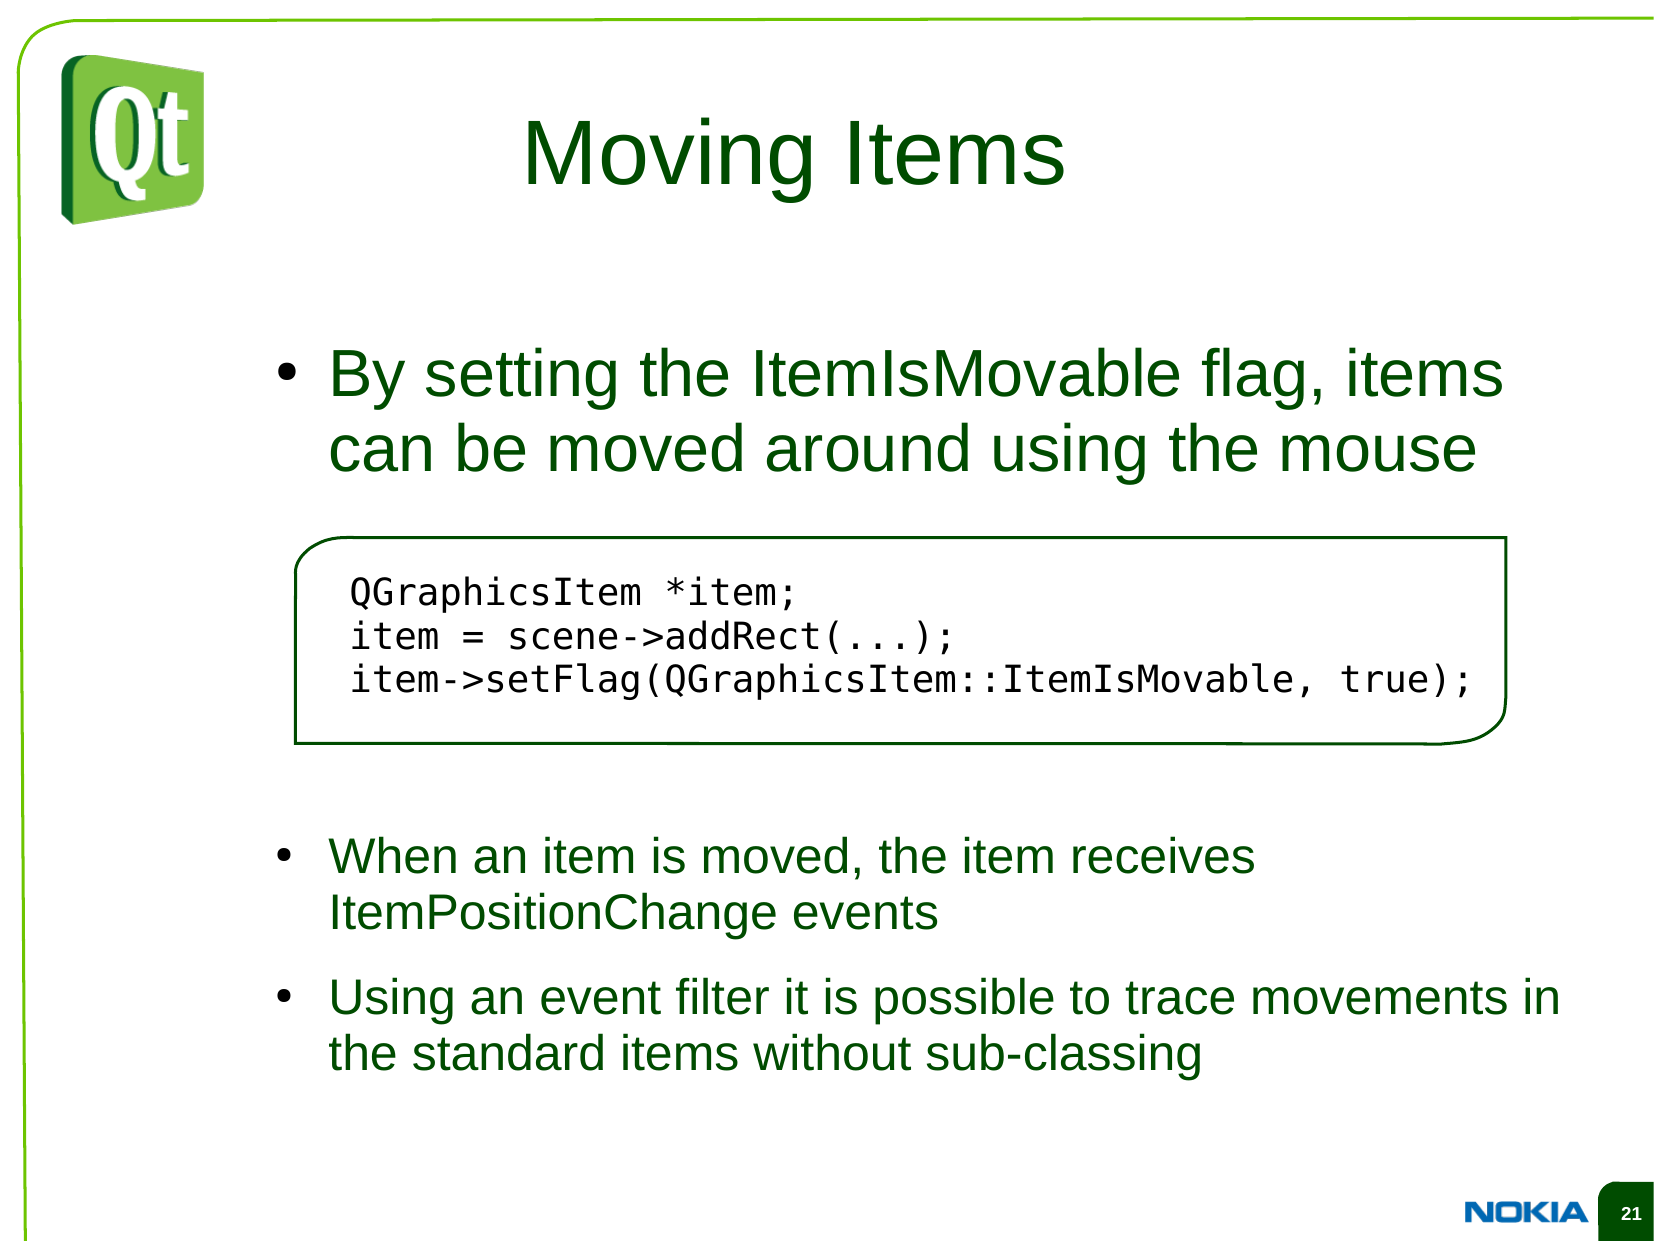

# Moving Items
By setting the ItemIsMovable flag, items can be moved around using the mouse
When an item is moved, the item receives ItemPositionChange events
Using an event filter it is possible to trace movements in the standard items without sub-classing
QGraphicsItem *item;
item = scene->addRect(...);
item->setFlag(QGraphicsItem::ItemIsMovable, true);